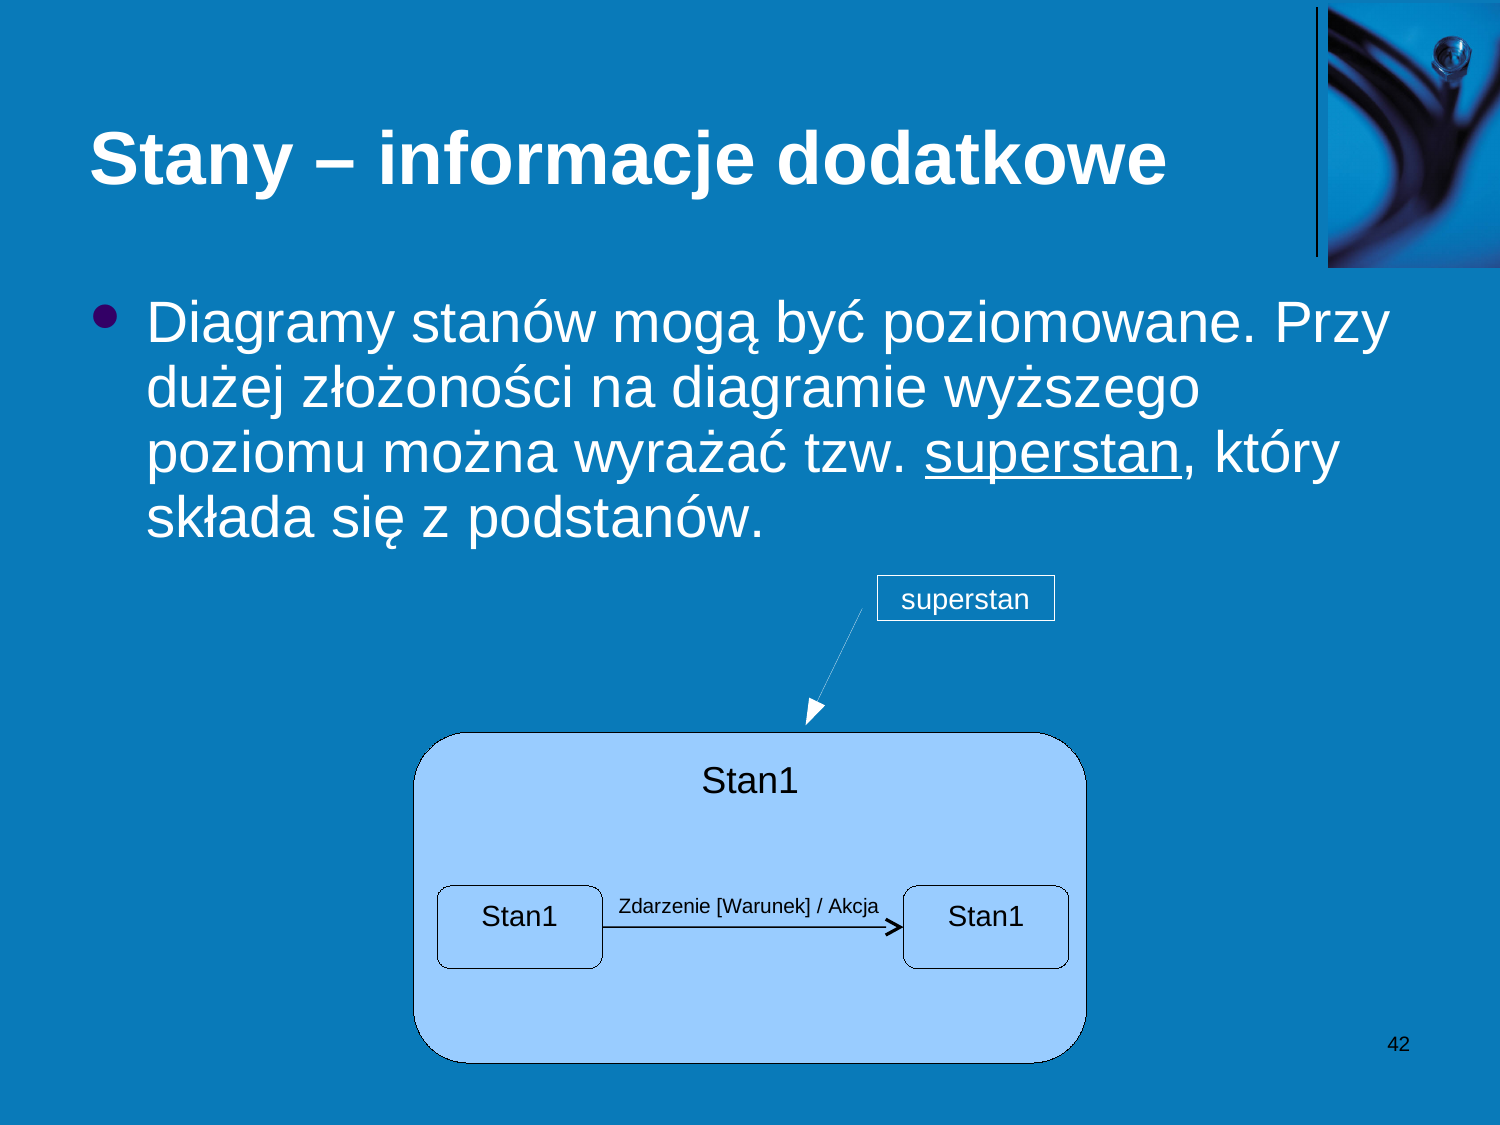

# Stany – informacje dodatkowe
Diagramy stanów mogą być poziomowane. Przy dużej złożoności na diagramie wyższego poziomu można wyrażać tzw. superstan, który składa się z podstanów.
superstan
Stan1
Stan1
Stan1
Zdarzenie [Warunek] / Akcja
42